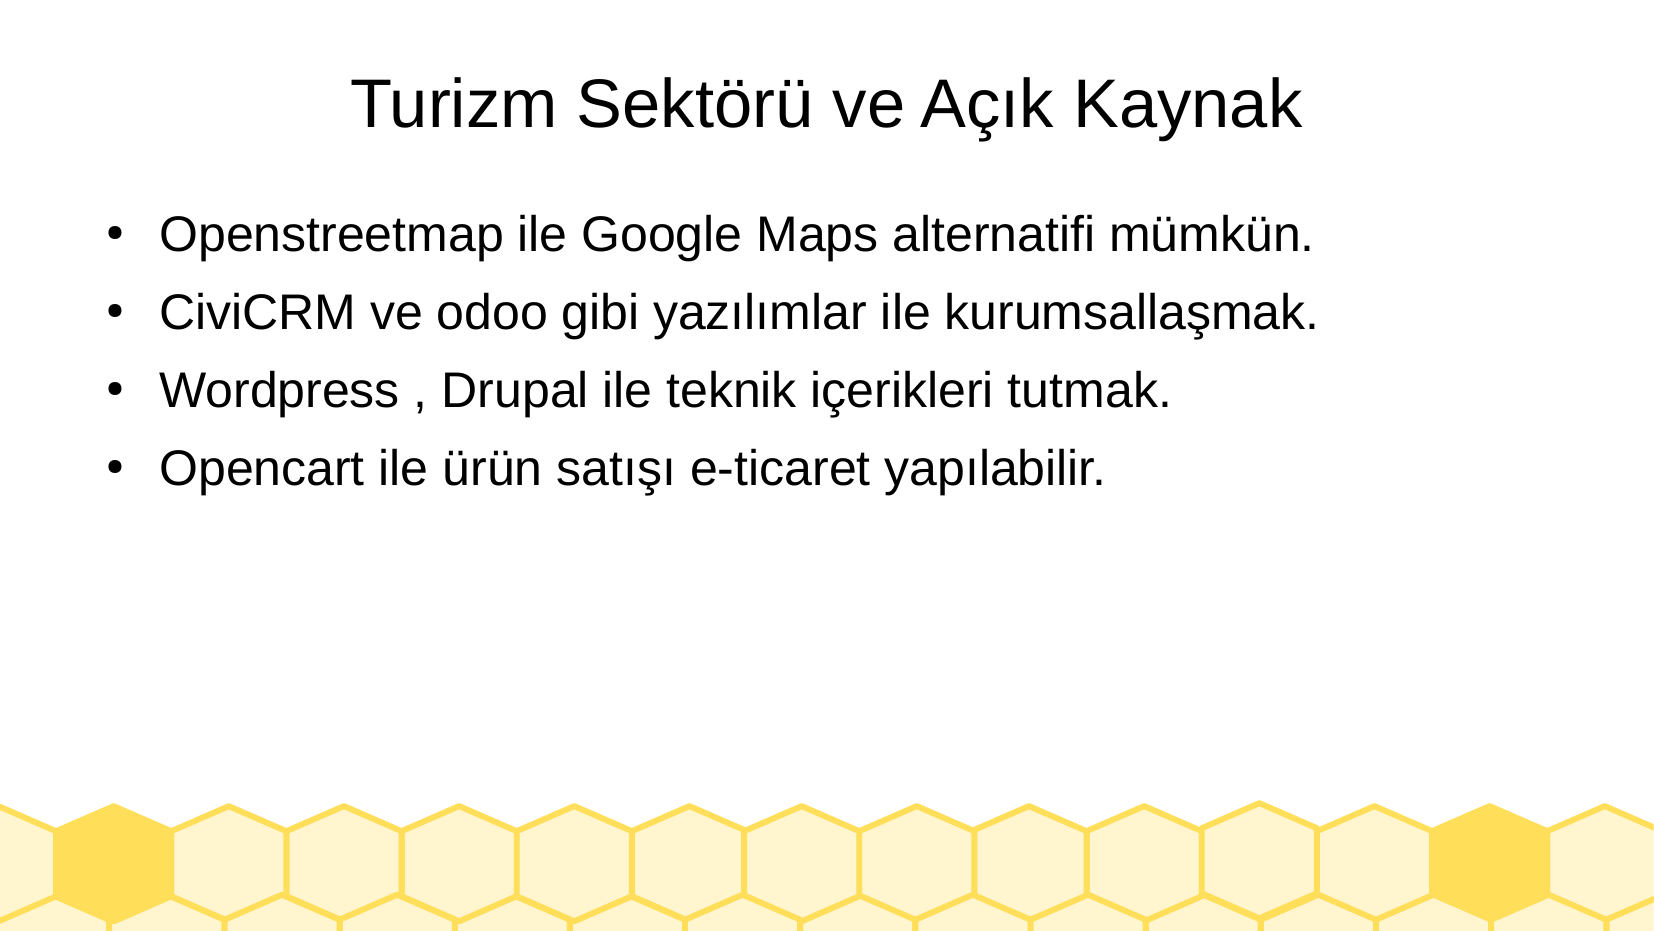

# Turizm Sektörü ve Açık Kaynak
Openstreetmap ile Google Maps alternatifi mümkün.
CiviCRM ve odoo gibi yazılımlar ile kurumsallaşmak.
Wordpress , Drupal ile teknik içerikleri tutmak.
Opencart ile ürün satışı e-ticaret yapılabilir.